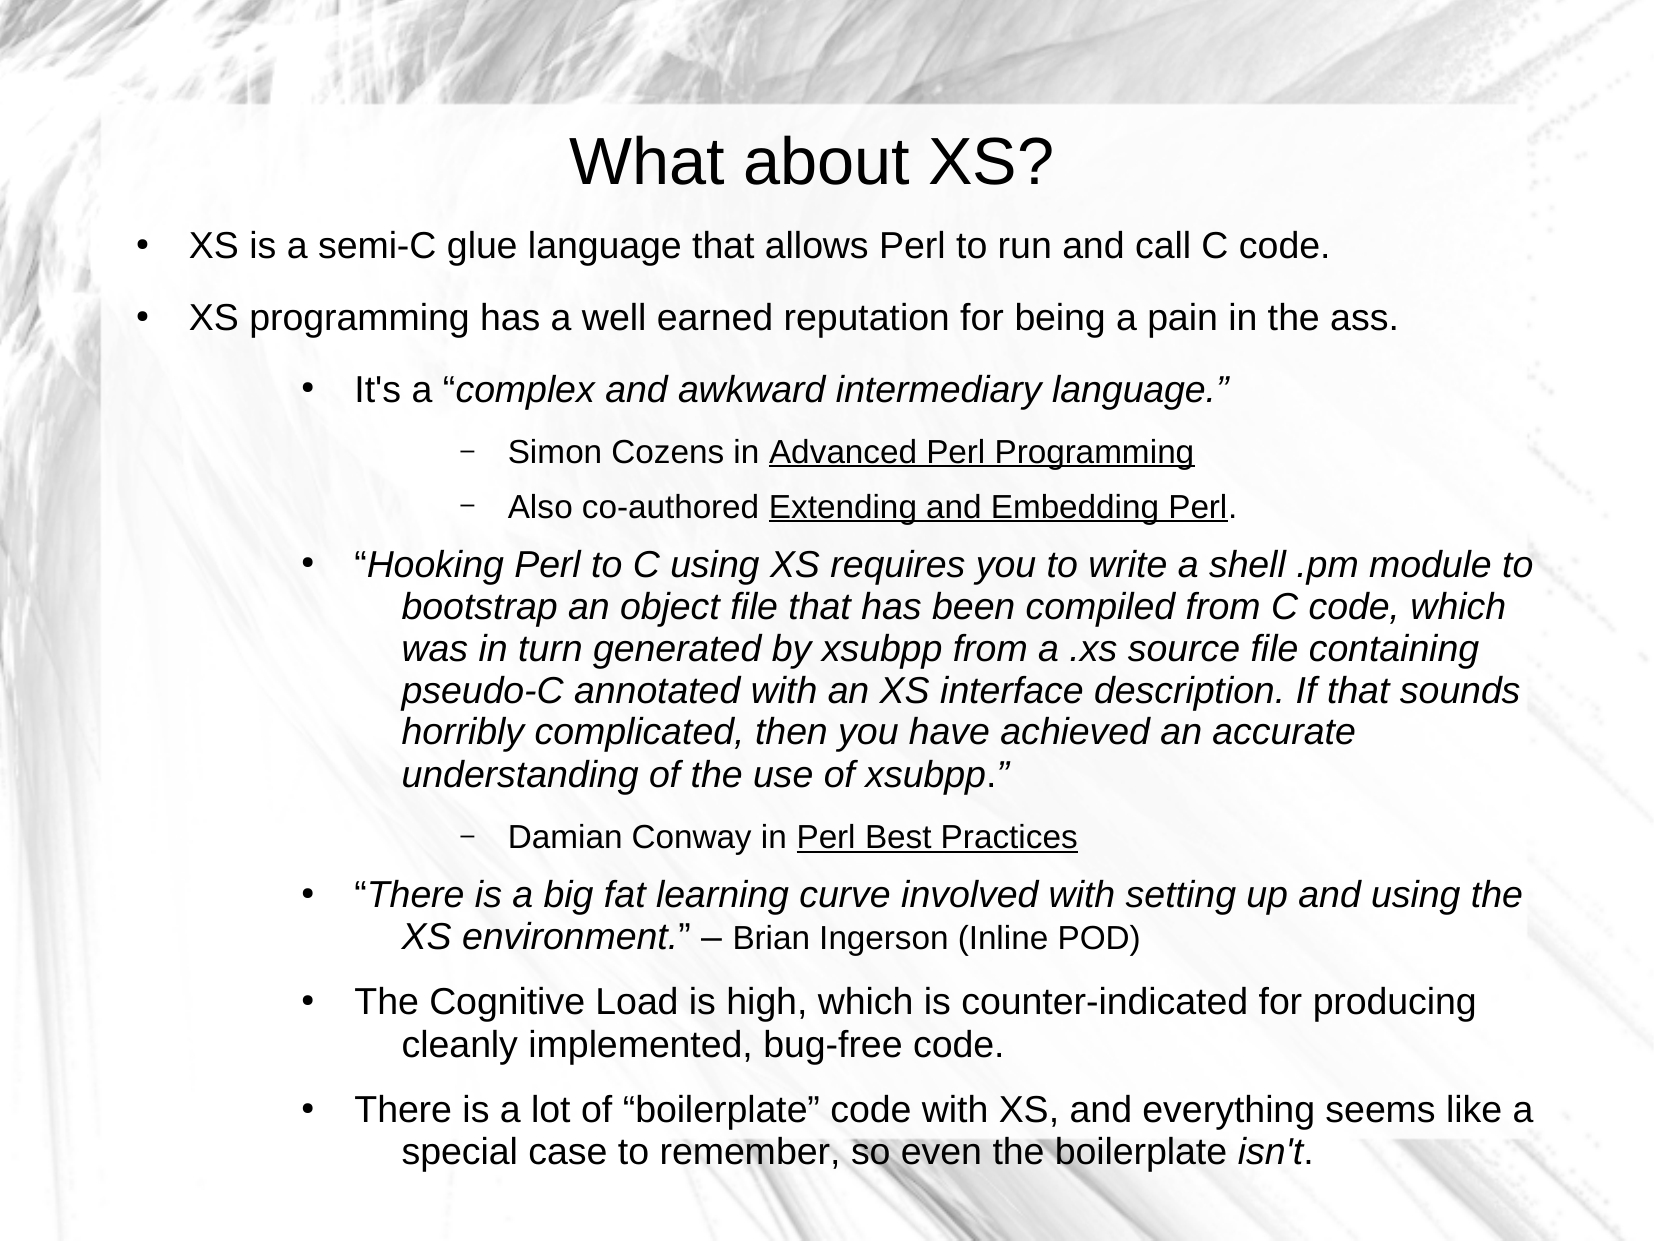

# What about XS?
XS is a semi-C glue language that allows Perl to run and call C code.
XS programming has a well earned reputation for being a pain in the ass.
It's a “complex and awkward intermediary language.”
Simon Cozens in Advanced Perl Programming
Also co-authored Extending and Embedding Perl.
“Hooking Perl to C using XS requires you to write a shell .pm module to bootstrap an object file that has been compiled from C code, which was in turn generated by xsubpp from a .xs source file containing pseudo-C annotated with an XS interface description. If that sounds horribly complicated, then you have achieved an accurate understanding of the use of xsubpp.”
Damian Conway in Perl Best Practices
“There is a big fat learning curve involved with setting up and using the XS environment.” – Brian Ingerson (Inline POD)
The Cognitive Load is high, which is counter-indicated for producing cleanly implemented, bug-free code.
There is a lot of “boilerplate” code with XS, and everything seems like a special case to remember, so even the boilerplate isn't.